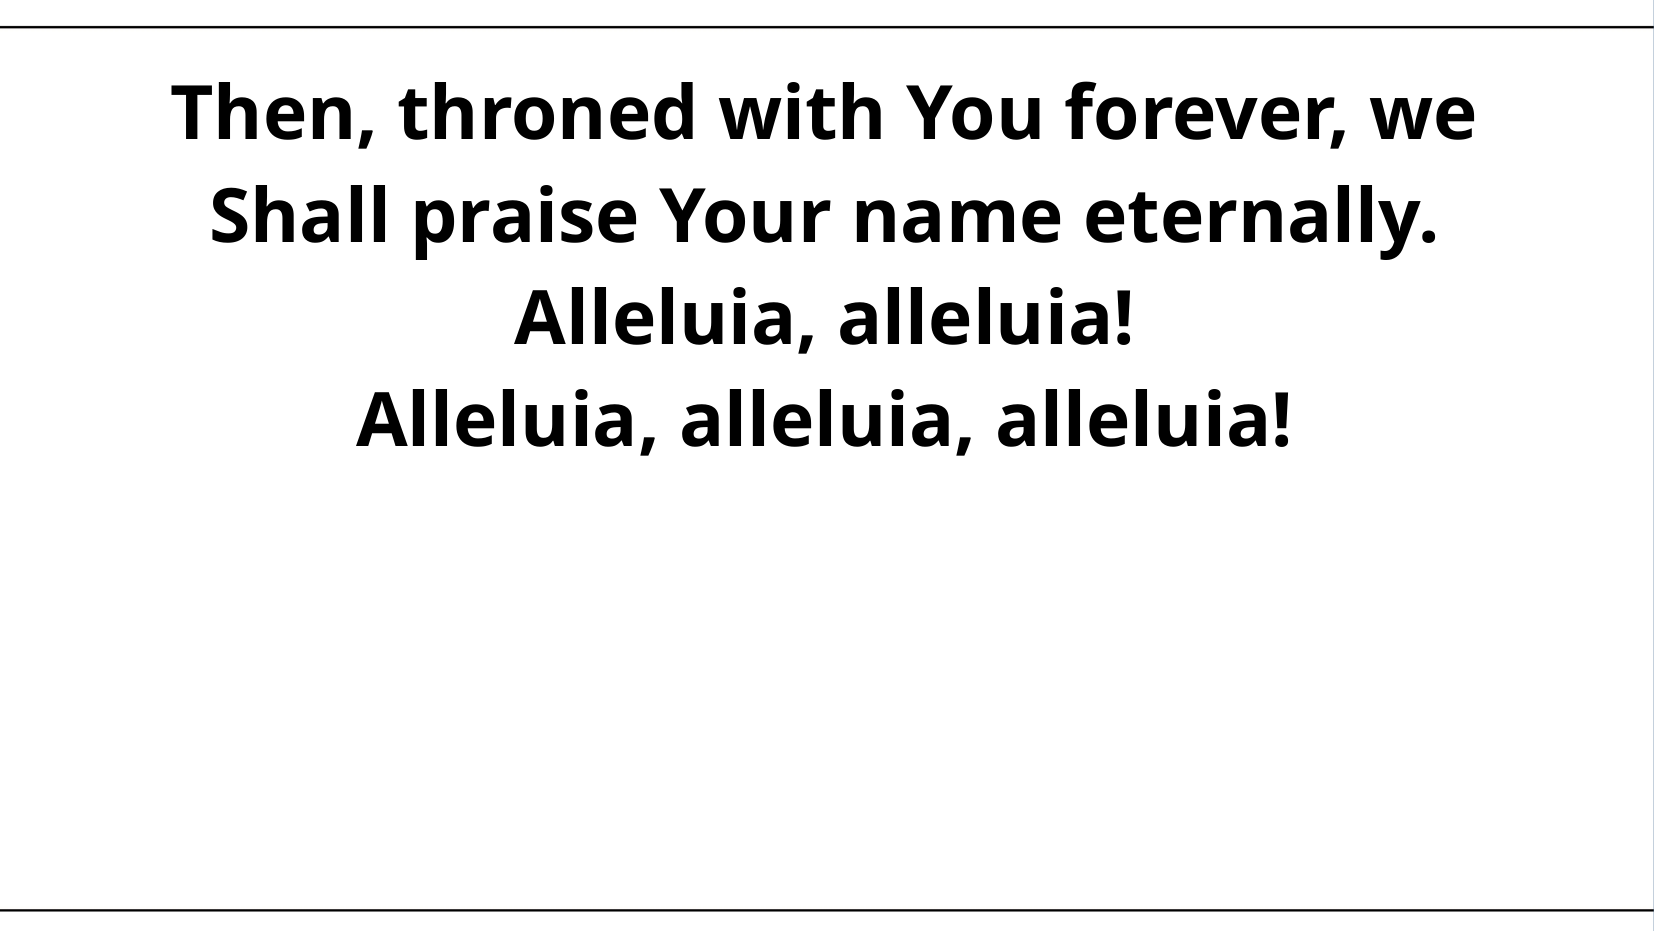

Then, throned with You forever, we
Shall praise Your name eternally.
Alleluia, alleluia!
Alleluia, alleluia, alleluia!